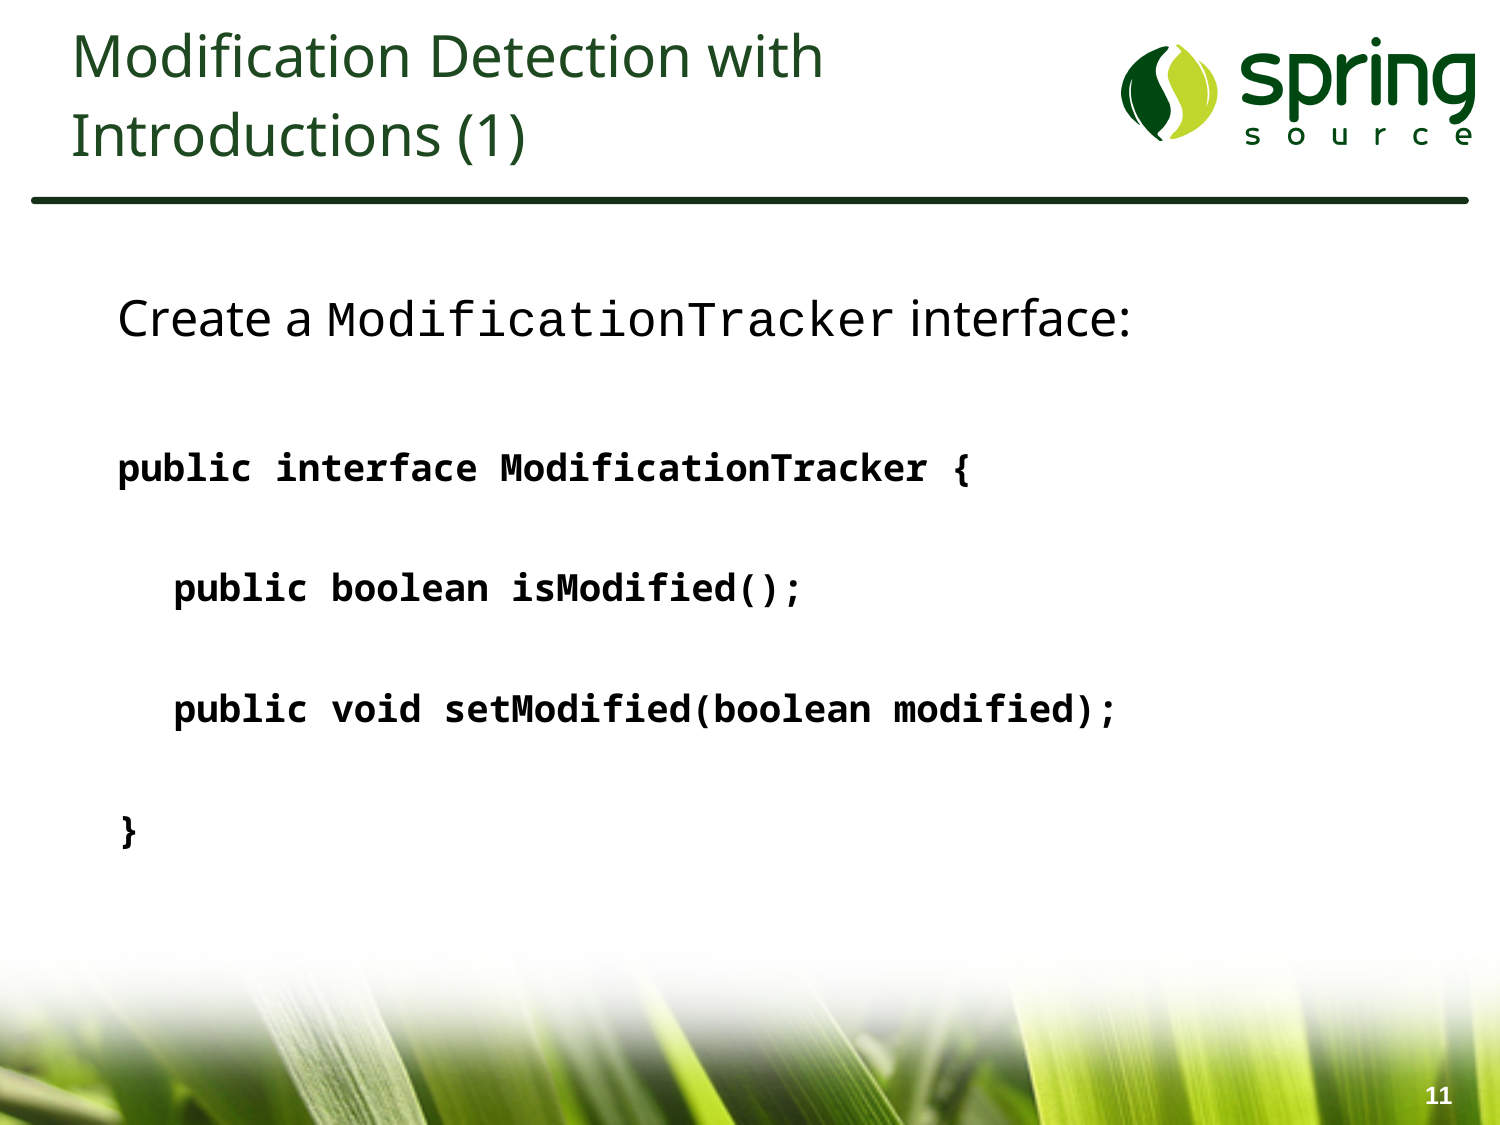

# Modification Detection with Introductions (1)
Create a ModificationTracker interface:
public interface ModificationTracker {
	public boolean isModified();
	public void setModified(boolean modified);
}